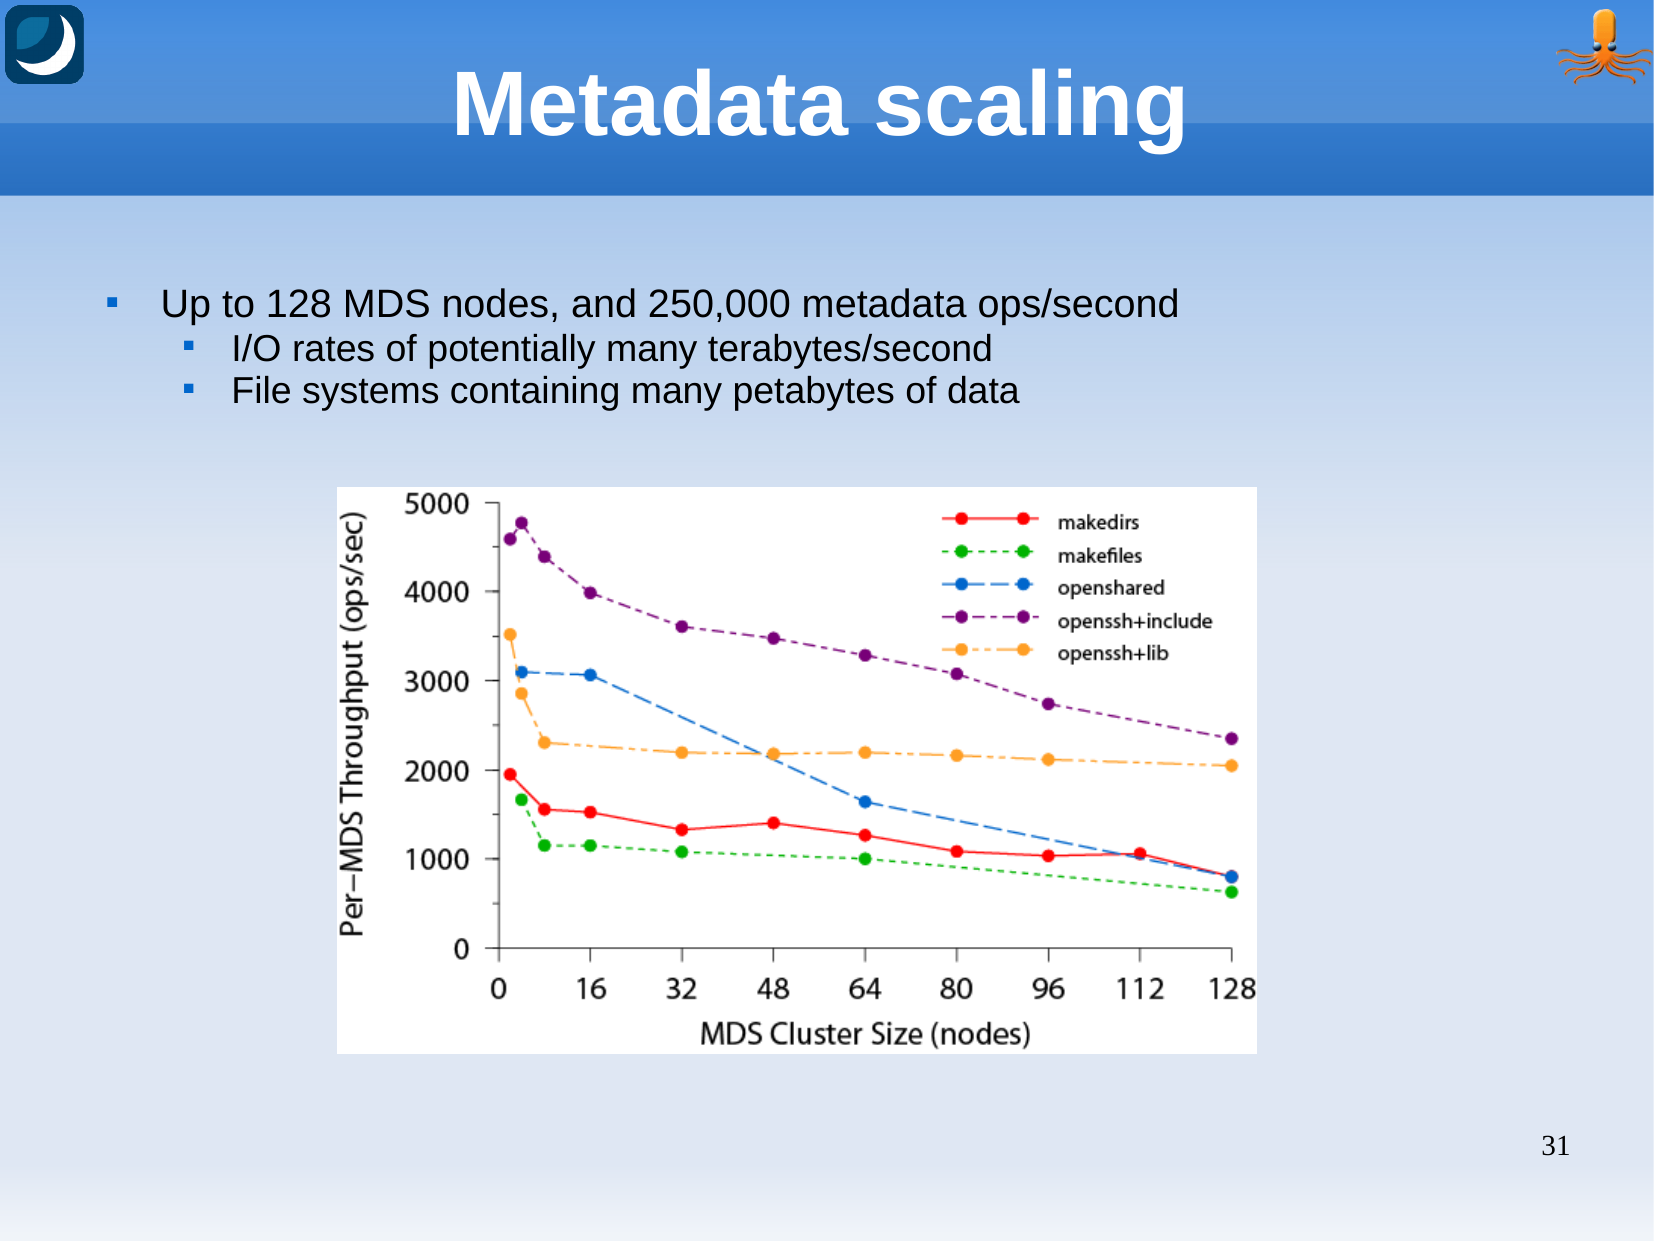

# Metadata scaling
Up to 128 MDS nodes, and 250,000 metadata ops/second
I/O rates of potentially many terabytes/second
File systems containing many petabytes of data
31